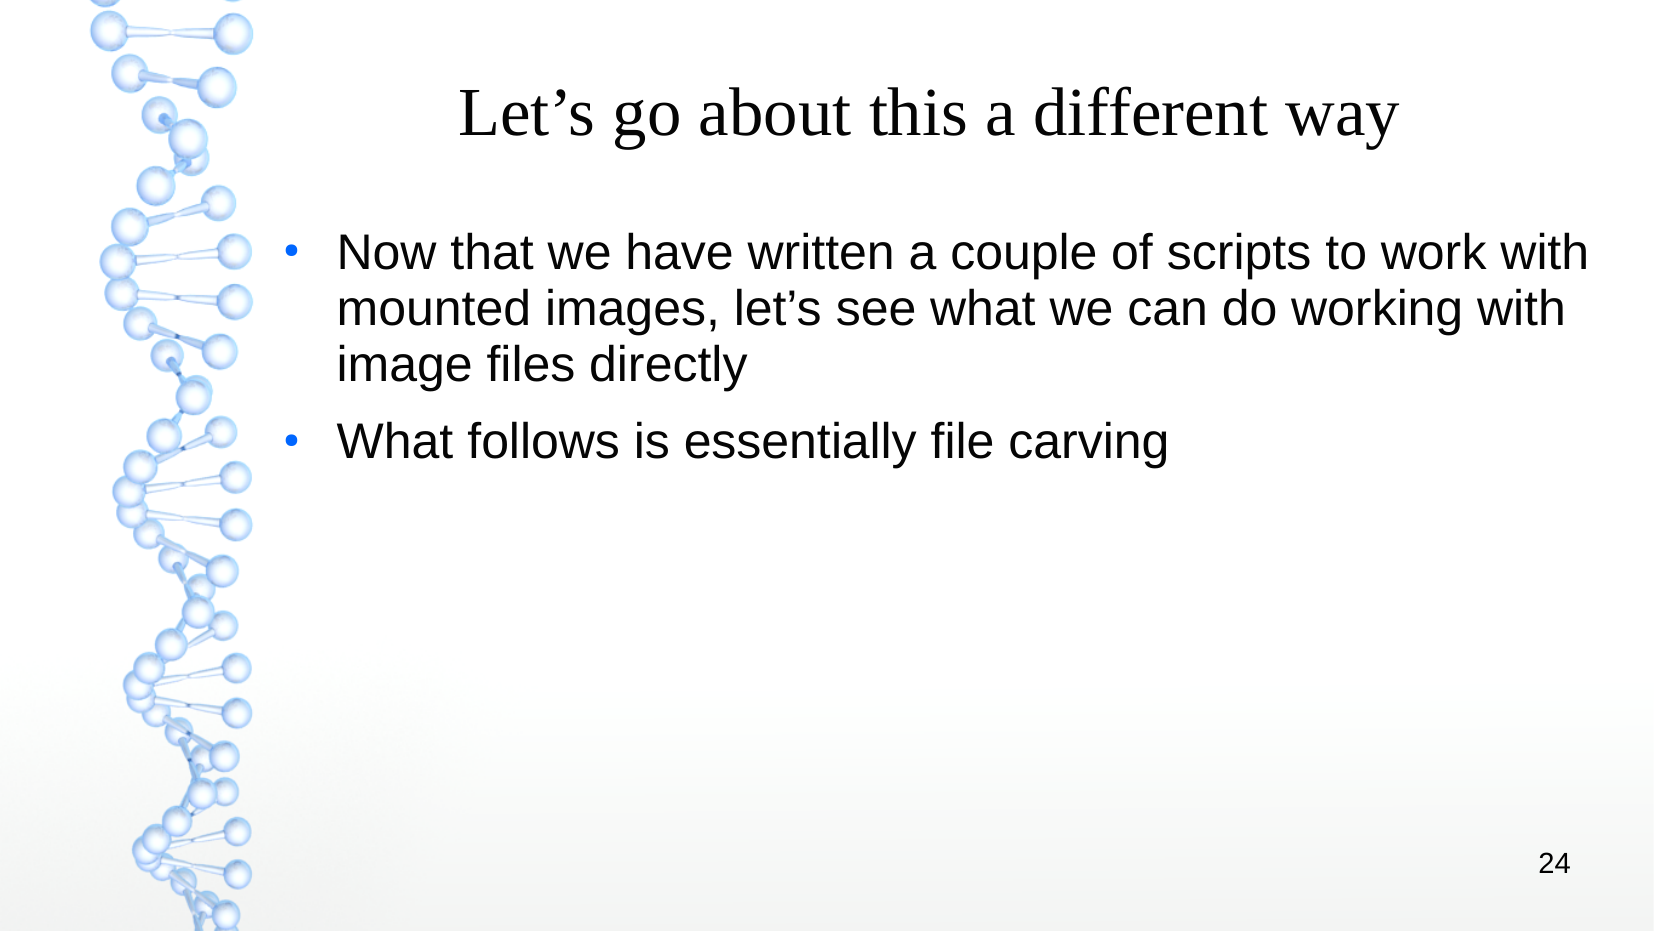

# Let’s go about this a different way
Now that we have written a couple of scripts to work with mounted images, let’s see what we can do working with image files directly
What follows is essentially file carving
24